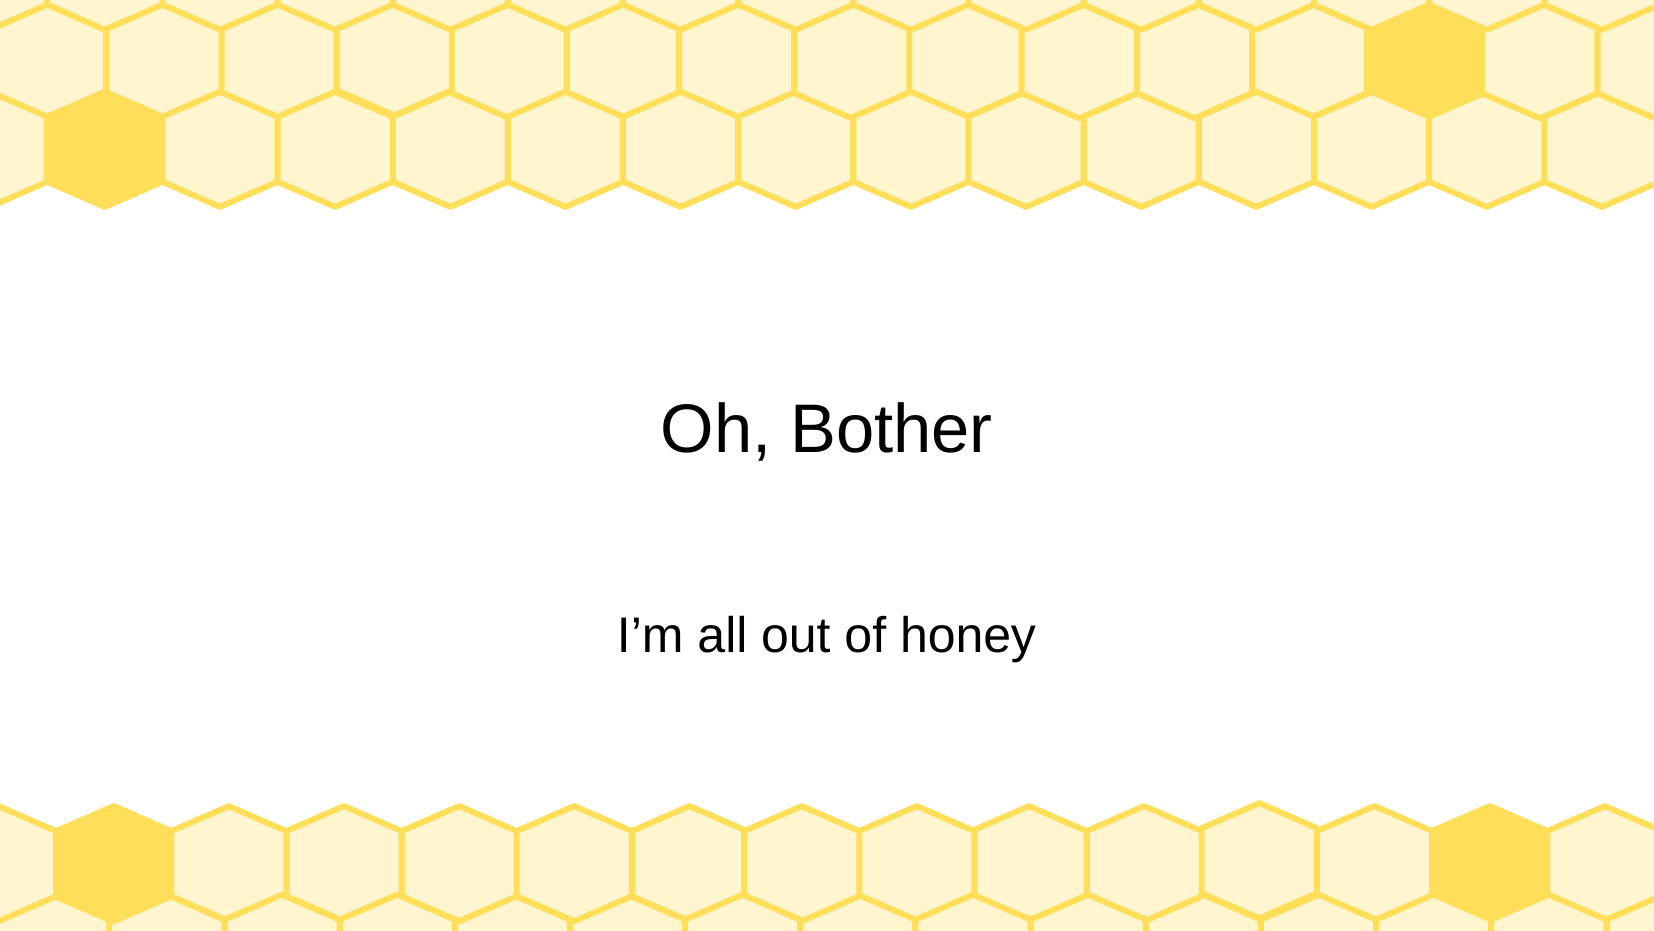

# Oh, Bother
I’m all out of honey